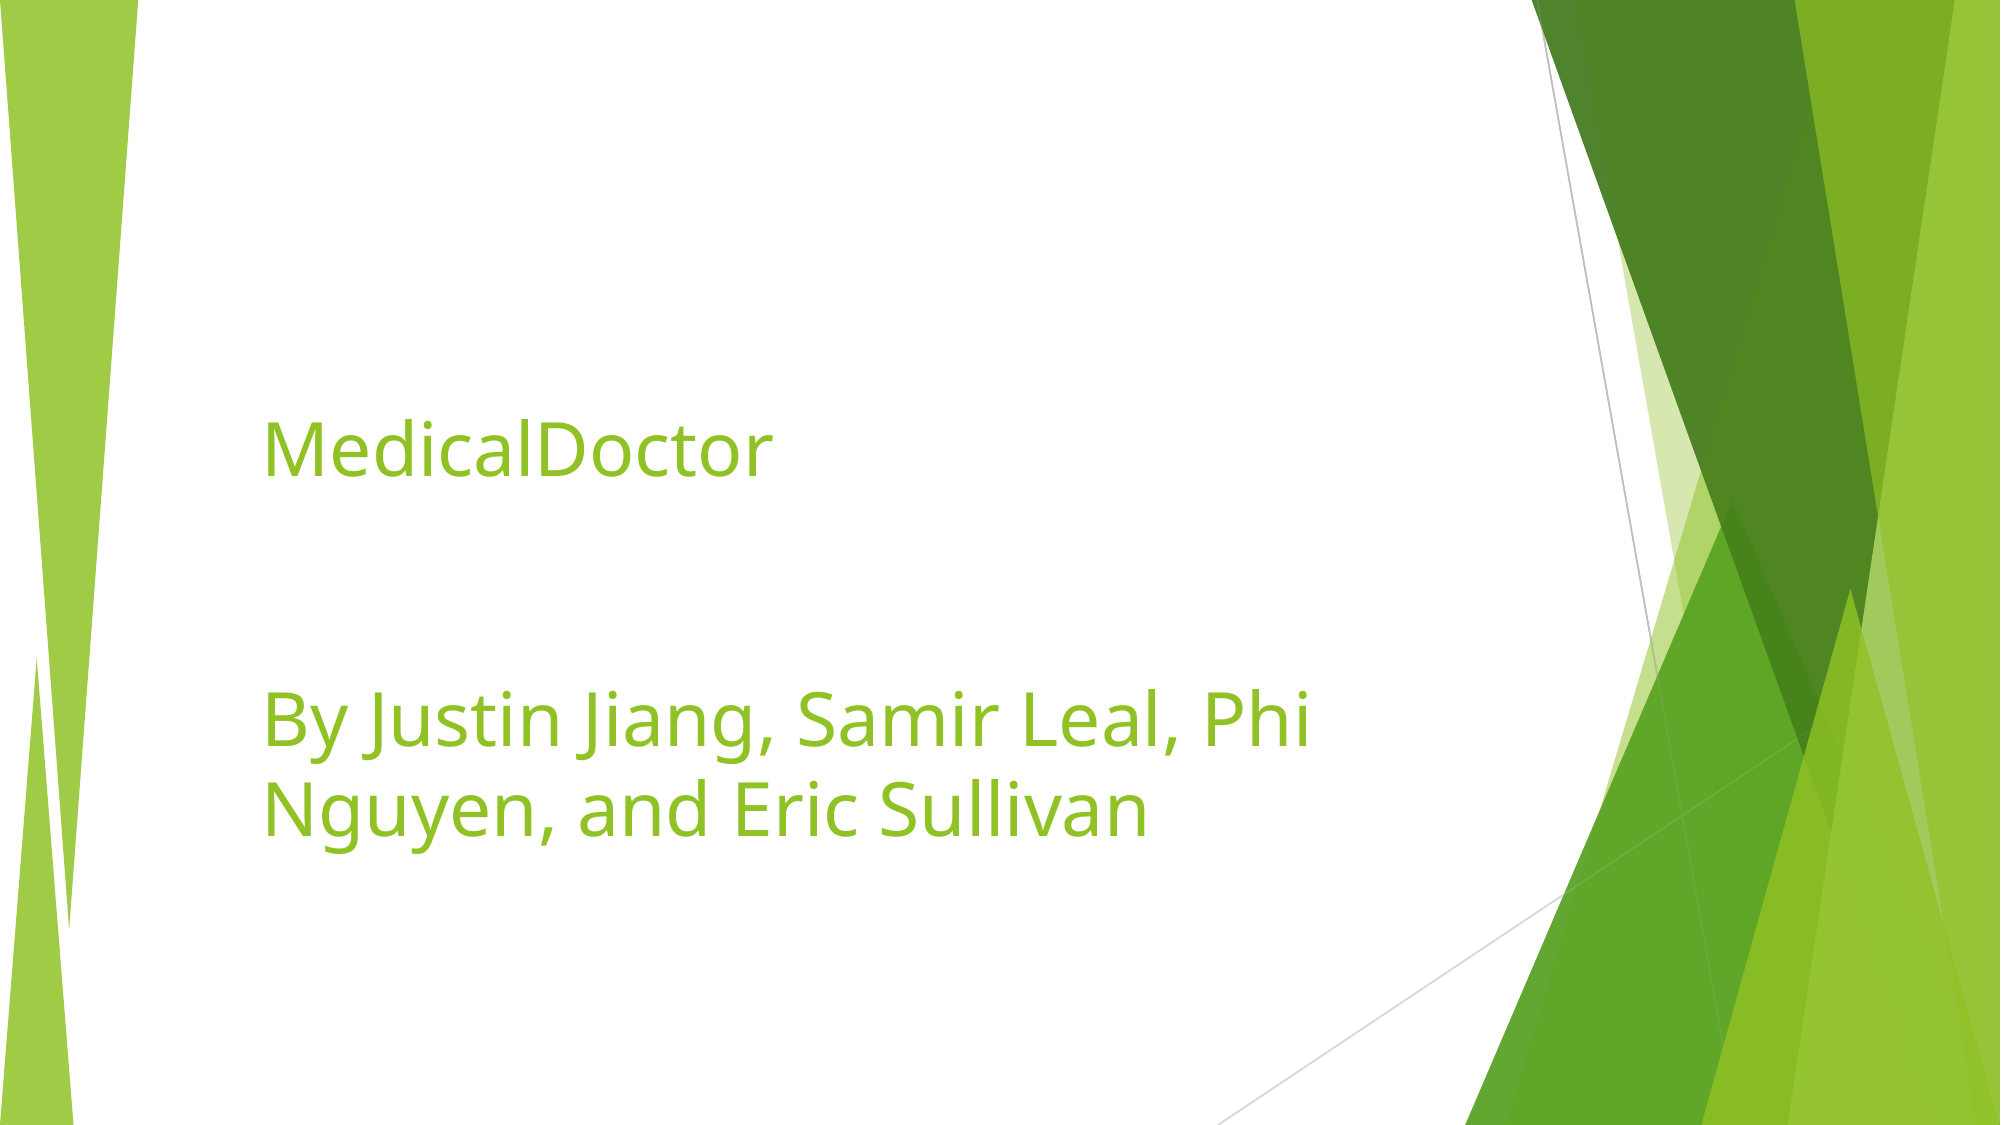

# MedicalDoctor
By Justin Jiang, Samir Leal, Phi Nguyen, and Eric Sullivan